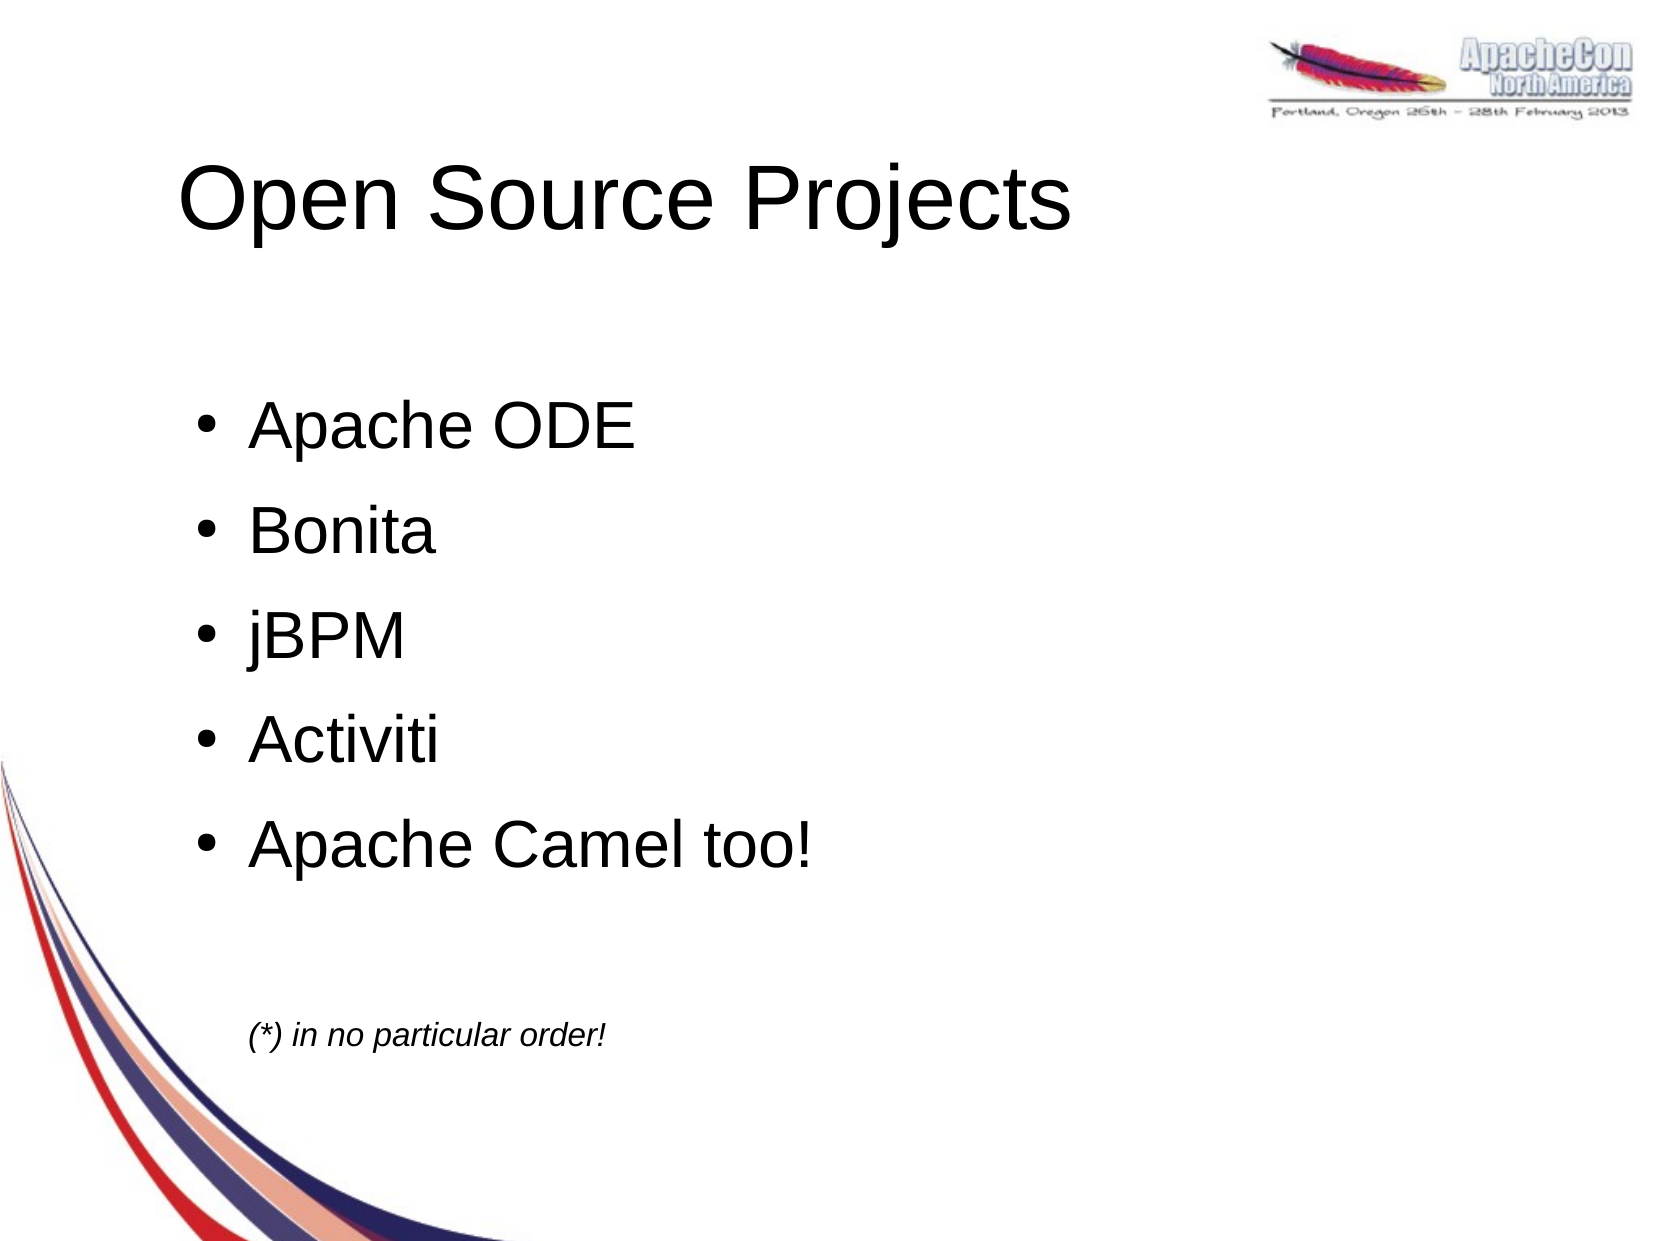

# Open Source Projects
Apache ODE
Bonita
jBPM
Activiti
Apache Camel too!
(*) in no particular order!